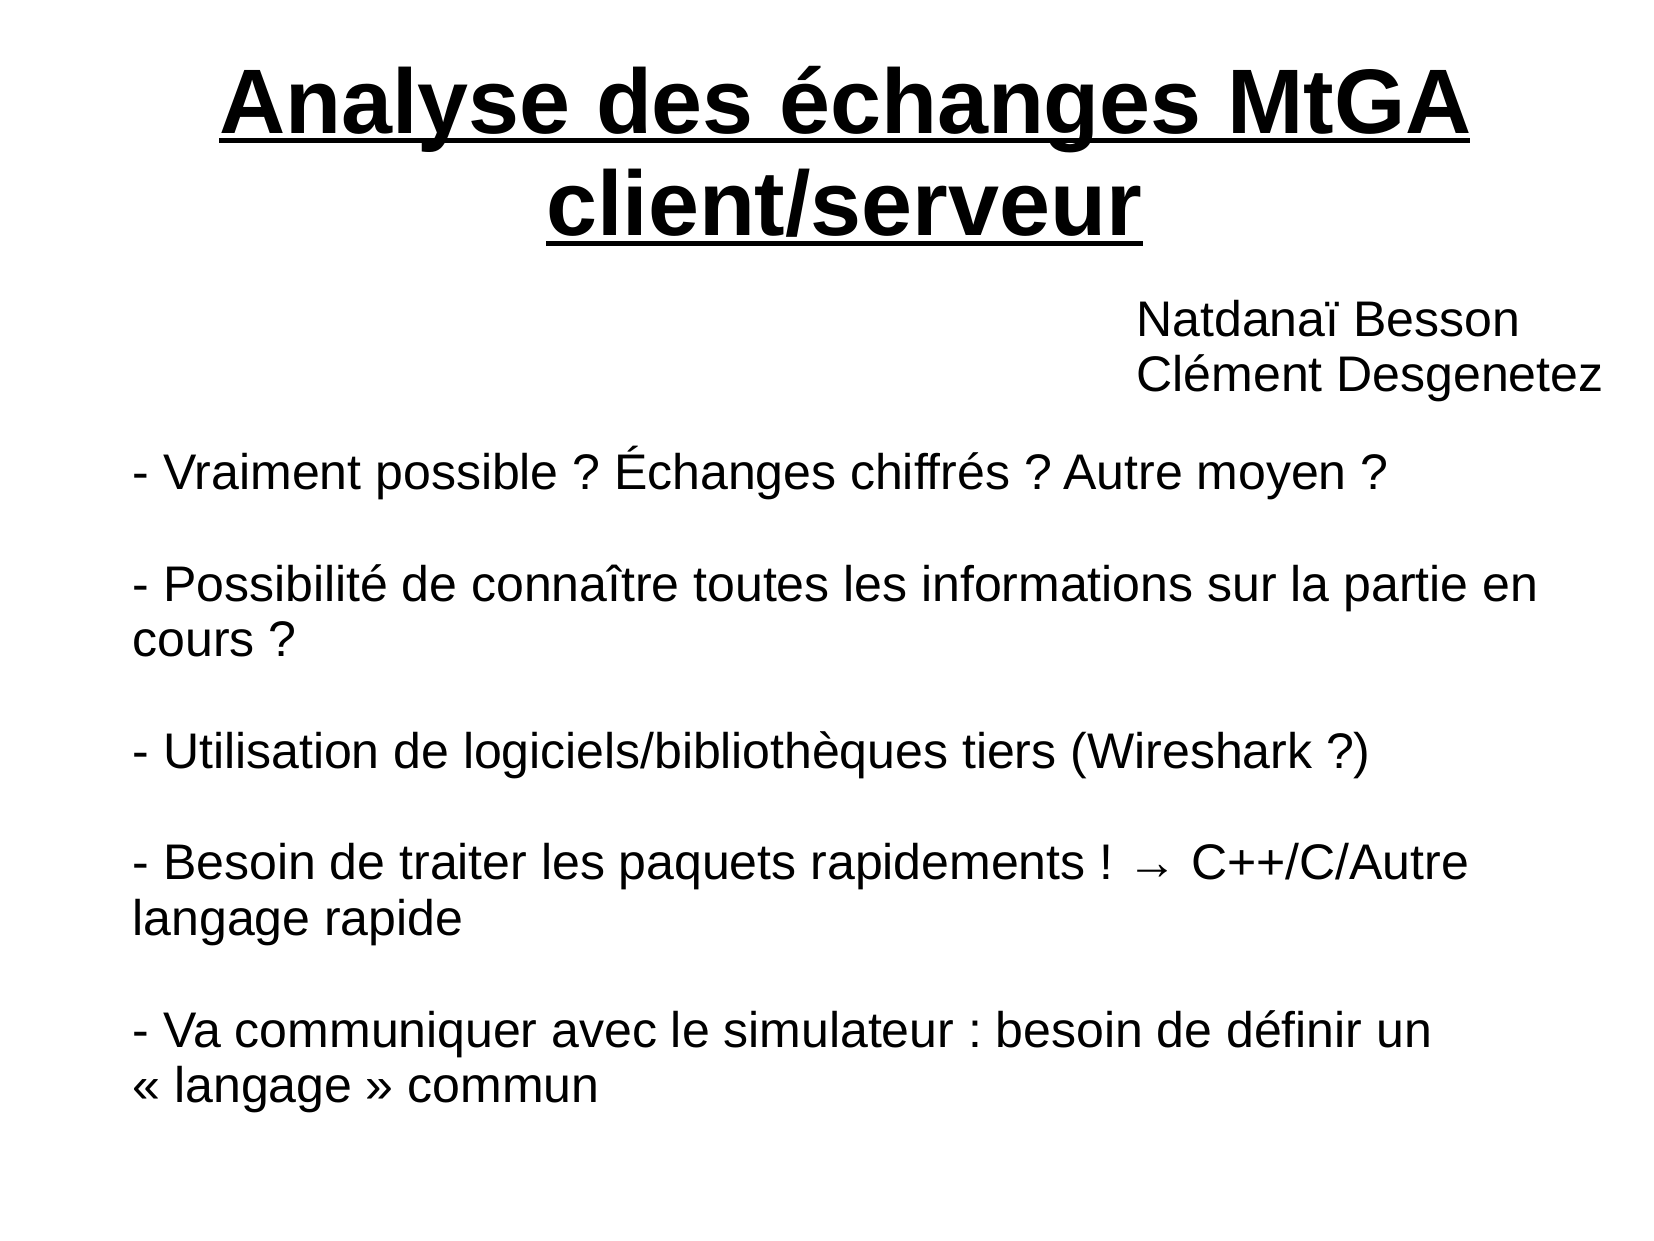

# Analyse des échanges MtGA client/serveur
Natdanaï Besson
Clément Desgenetez
- Vraiment possible ? Échanges chiffrés ? Autre moyen ?
- Possibilité de connaître toutes les informations sur la partie en cours ?
- Utilisation de logiciels/bibliothèques tiers (Wireshark ?)
- Besoin de traiter les paquets rapidements ! → C++/C/Autre langage rapide
- Va communiquer avec le simulateur : besoin de définir un « langage » commun